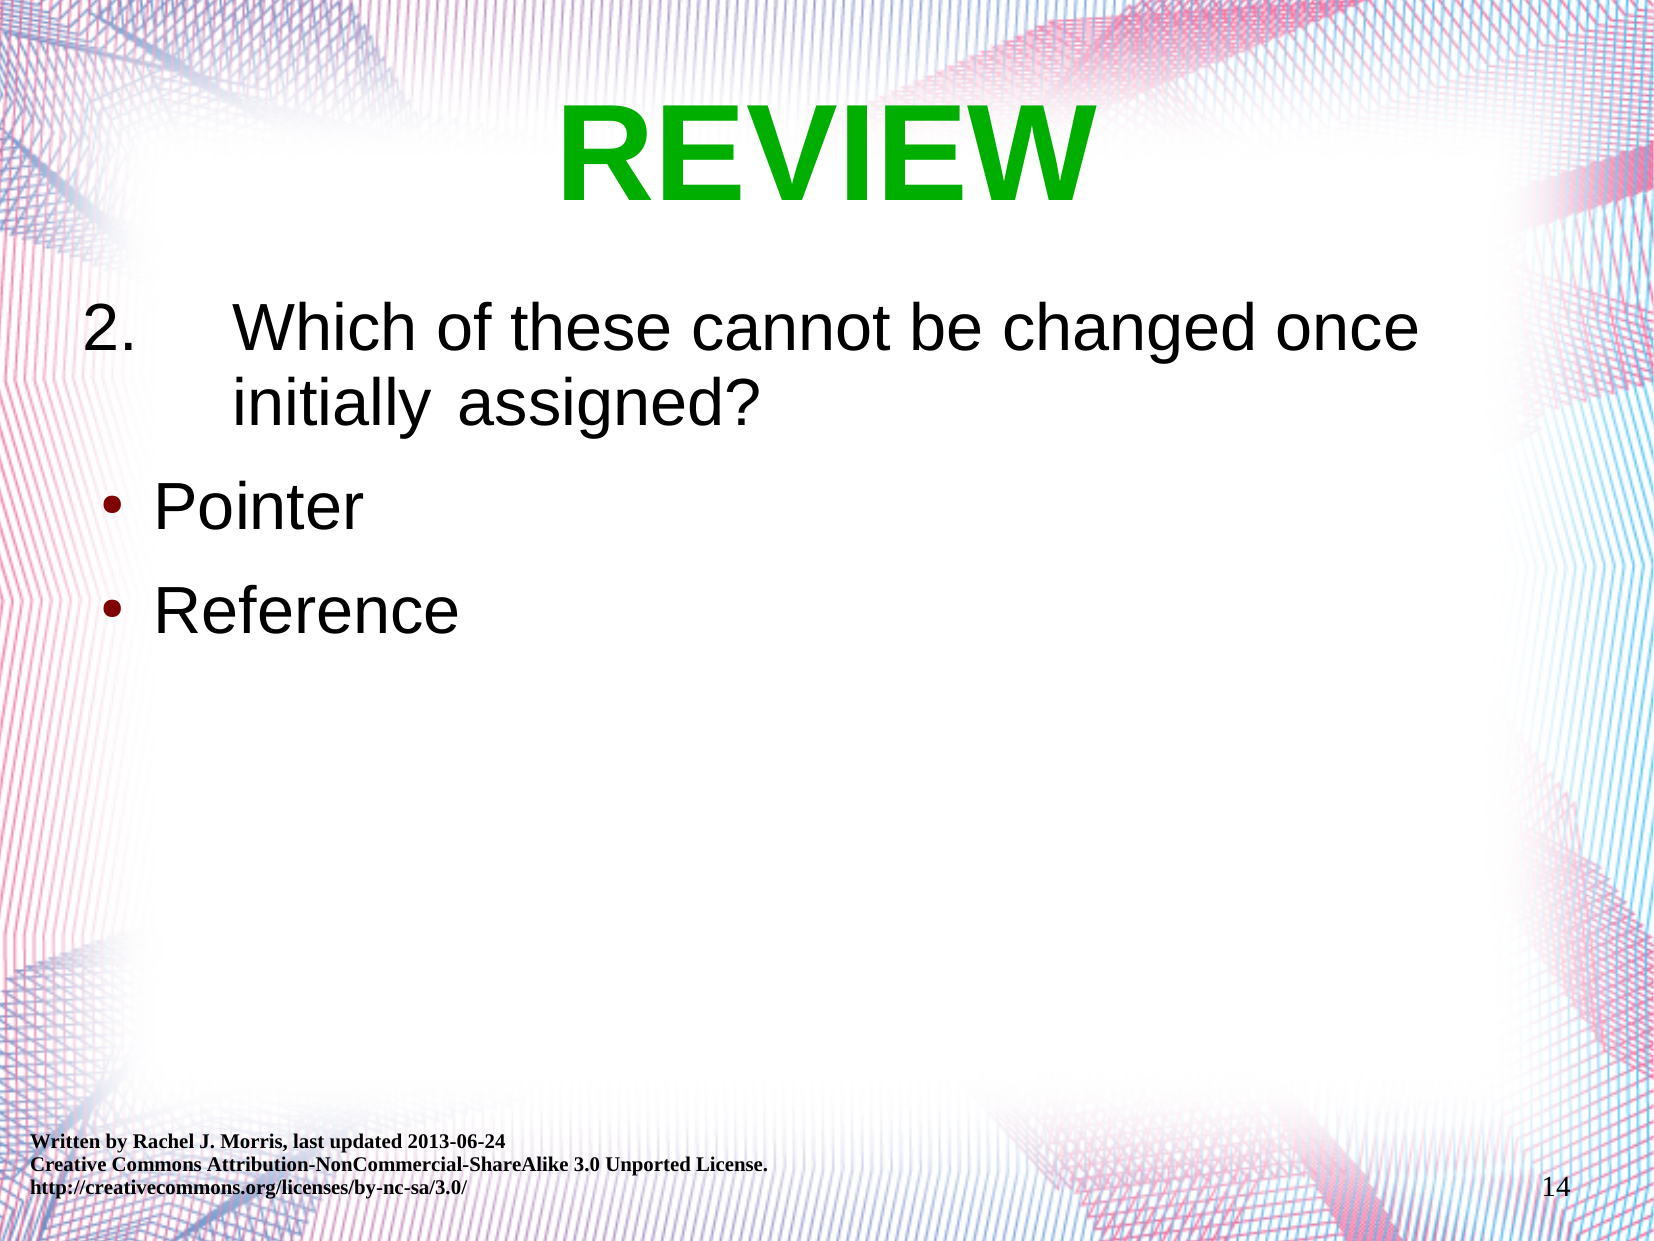

# REVIEW
2.		Which of these cannot be changed once 			initially 	assigned?
Pointer
Reference
14